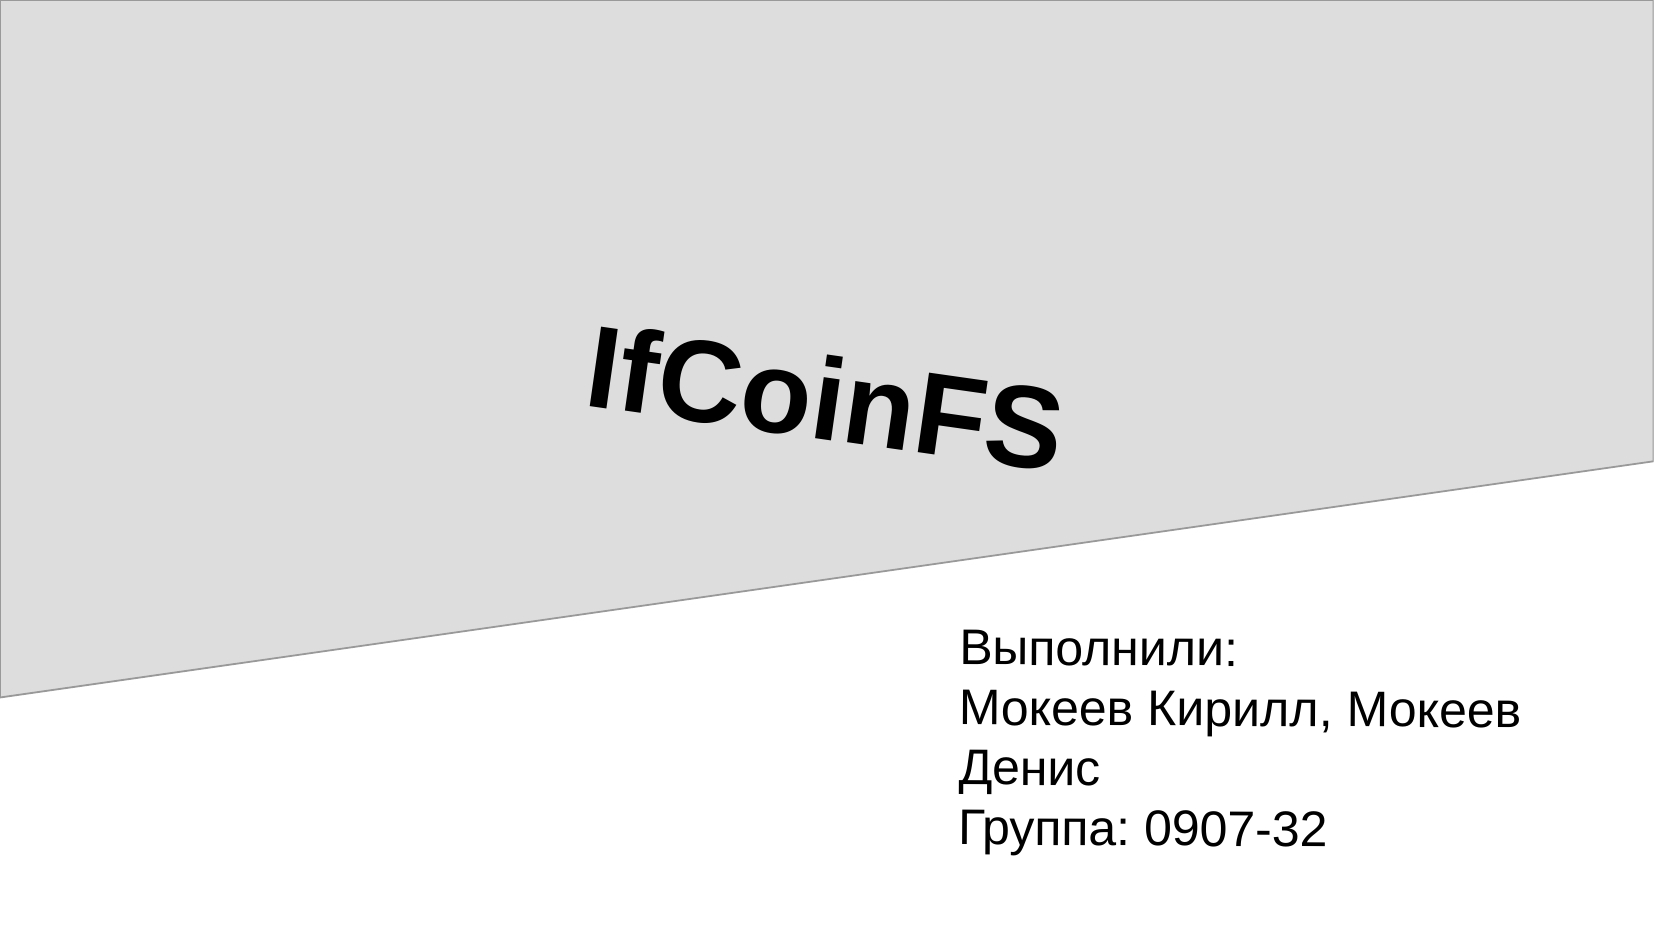

# IfCoinFS
Выполнили:
Мокеев Кирилл, Мокеев Денис
Группа: 0907-32